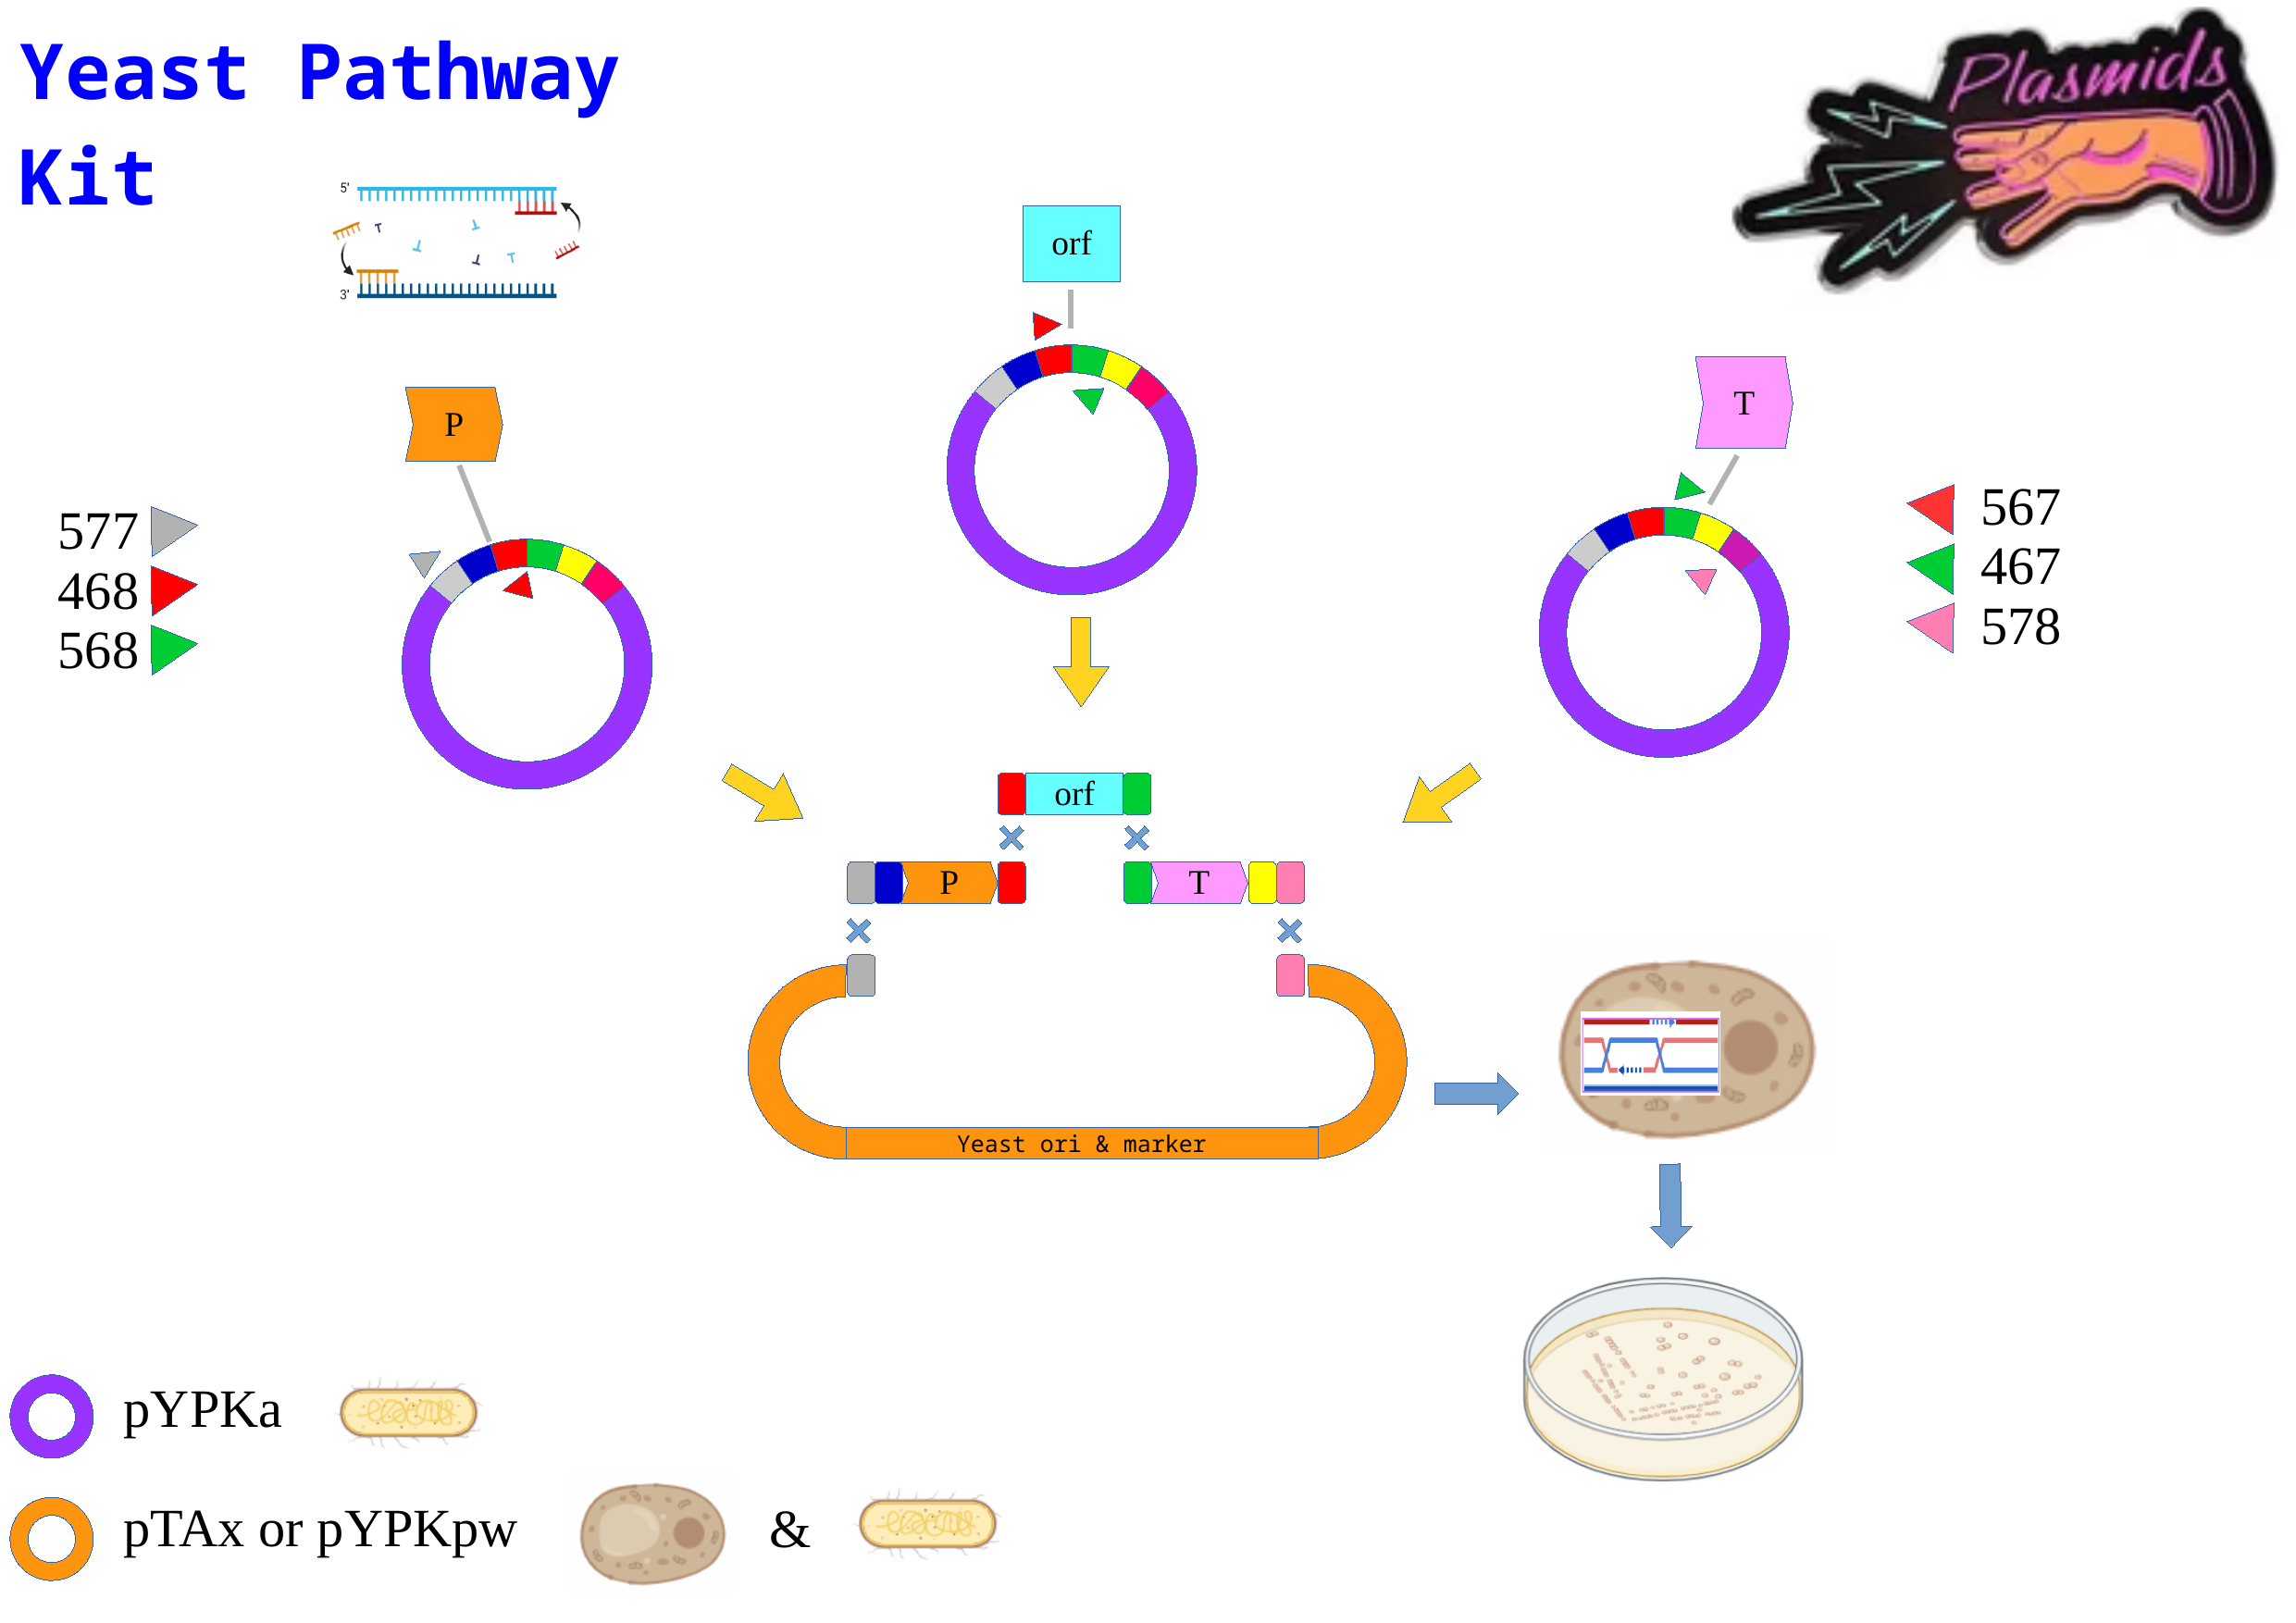

Yeast Pathway Kit
orf
T
P
567
467
578
577
468
568
orf
P
T
Yeast ori & marker
pYPKa
pTAx or pYPKpw
&